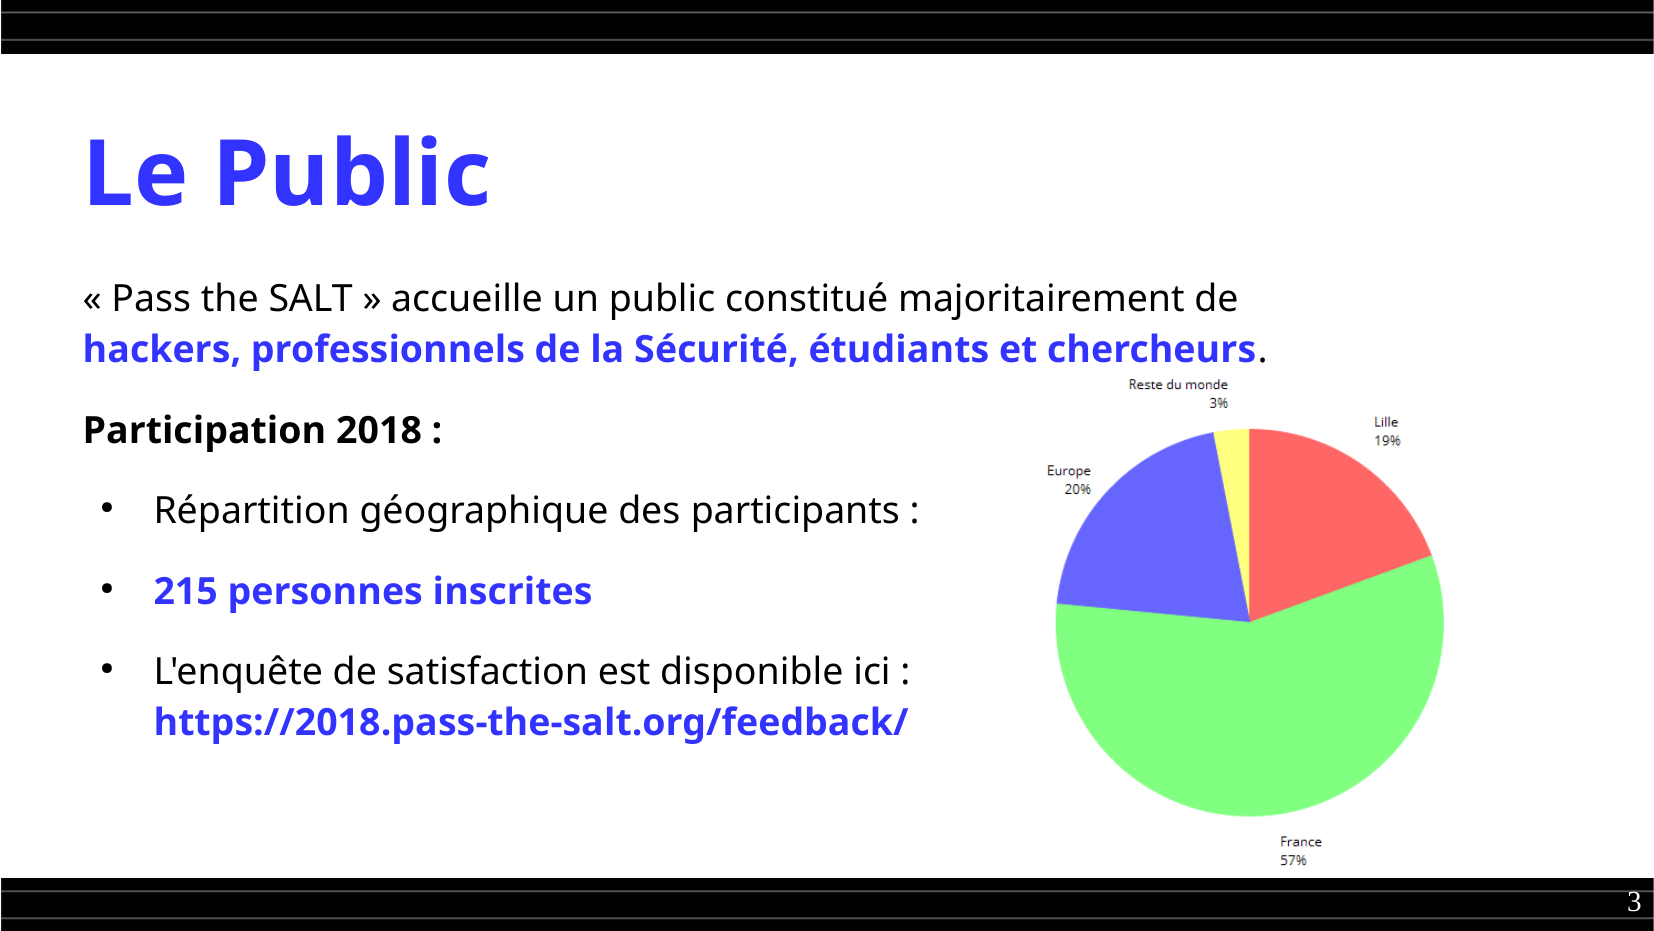

# Le Public
« Pass the SALT » accueille un public constitué majoritairement de
hackers, professionnels de la Sécurité, étudiants et chercheurs.
Participation 2018 :
Répartition géographique des participants :
215 personnes inscrites
L'enquête de satisfaction est disponible ici :
https://2018.pass-the-salt.org/feedback/